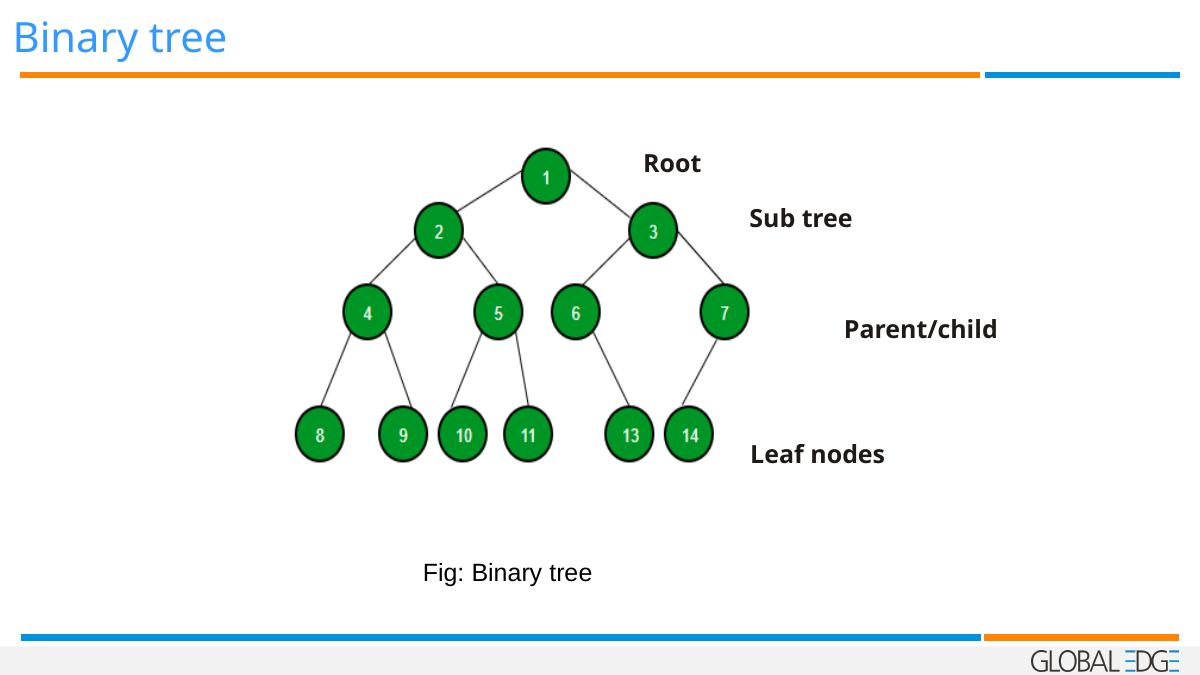

# Binary tree
Root
Sub tree
Parent/child
Leaf nodes
Fig: Binary tree